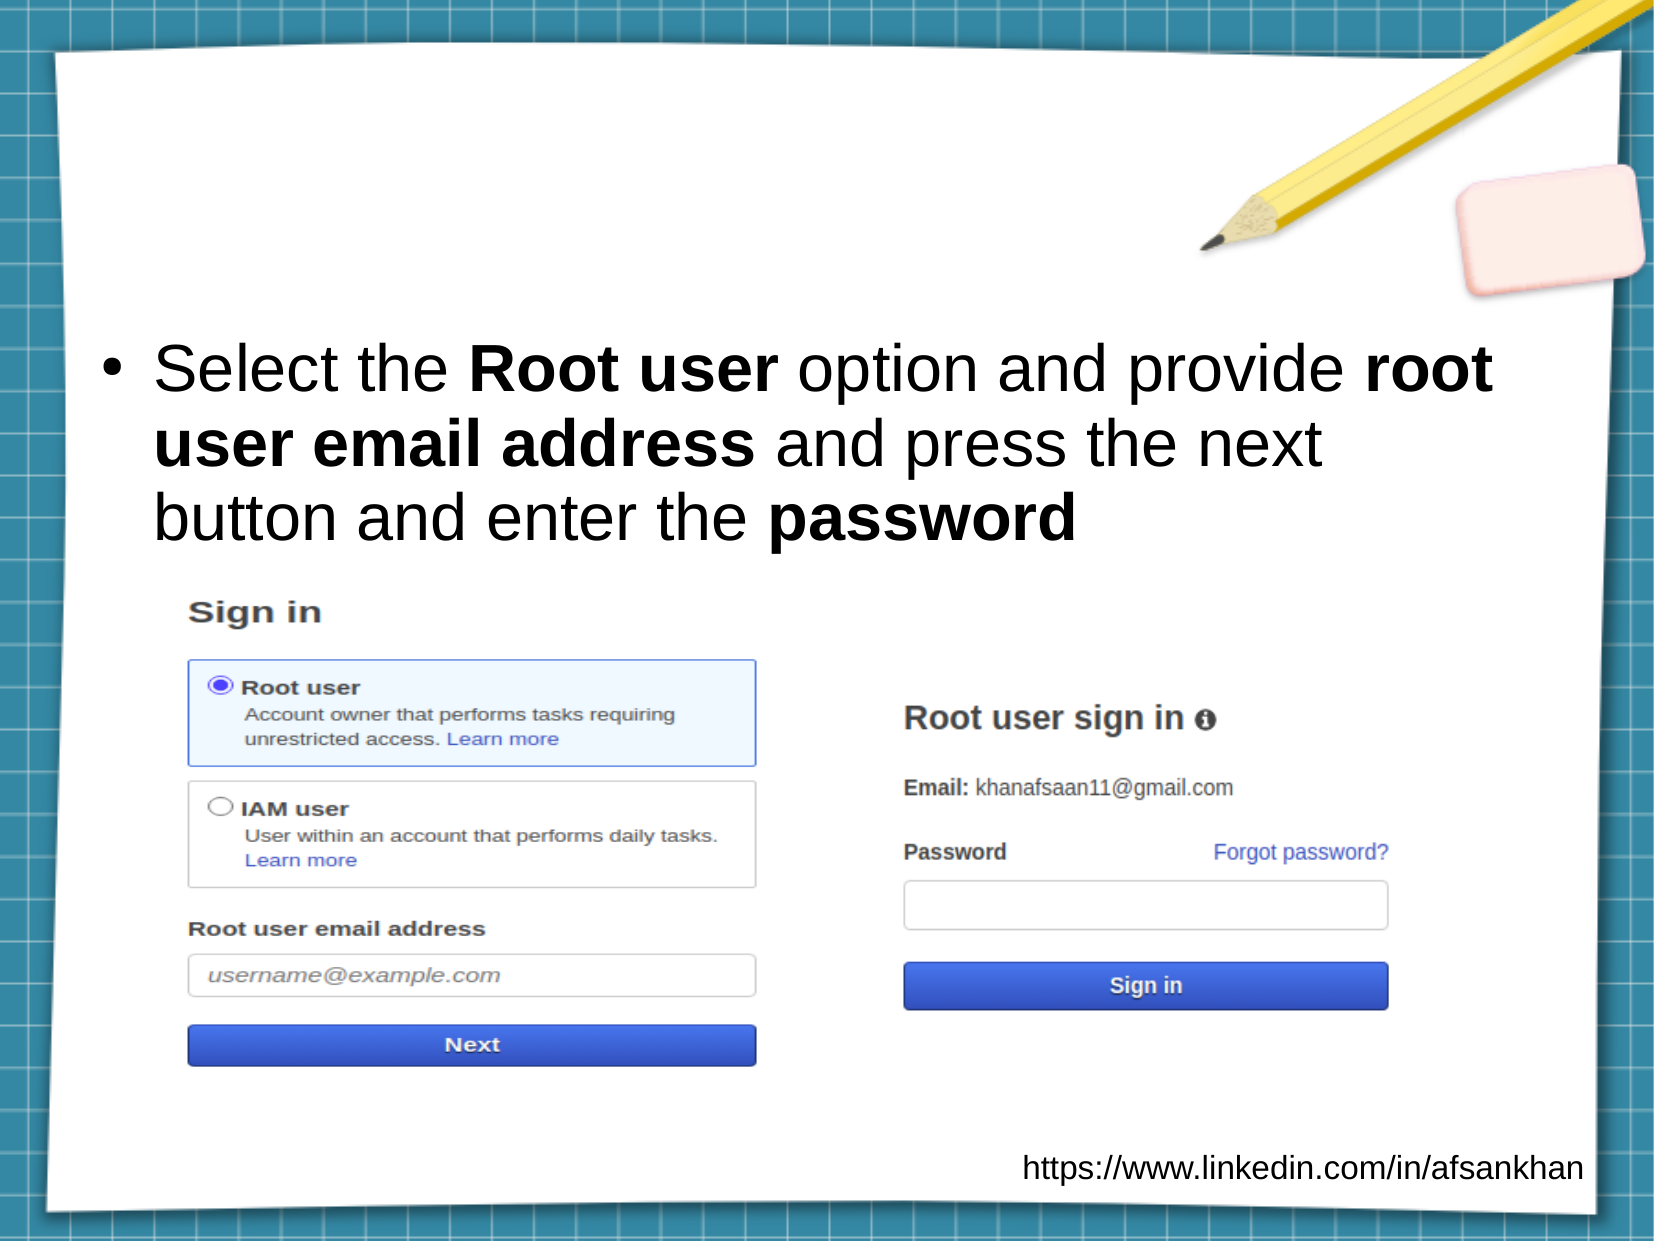

# Select the Root user option and provide root user email address and press the next button and enter the password
https://www.linkedin.com/in/afsankhan